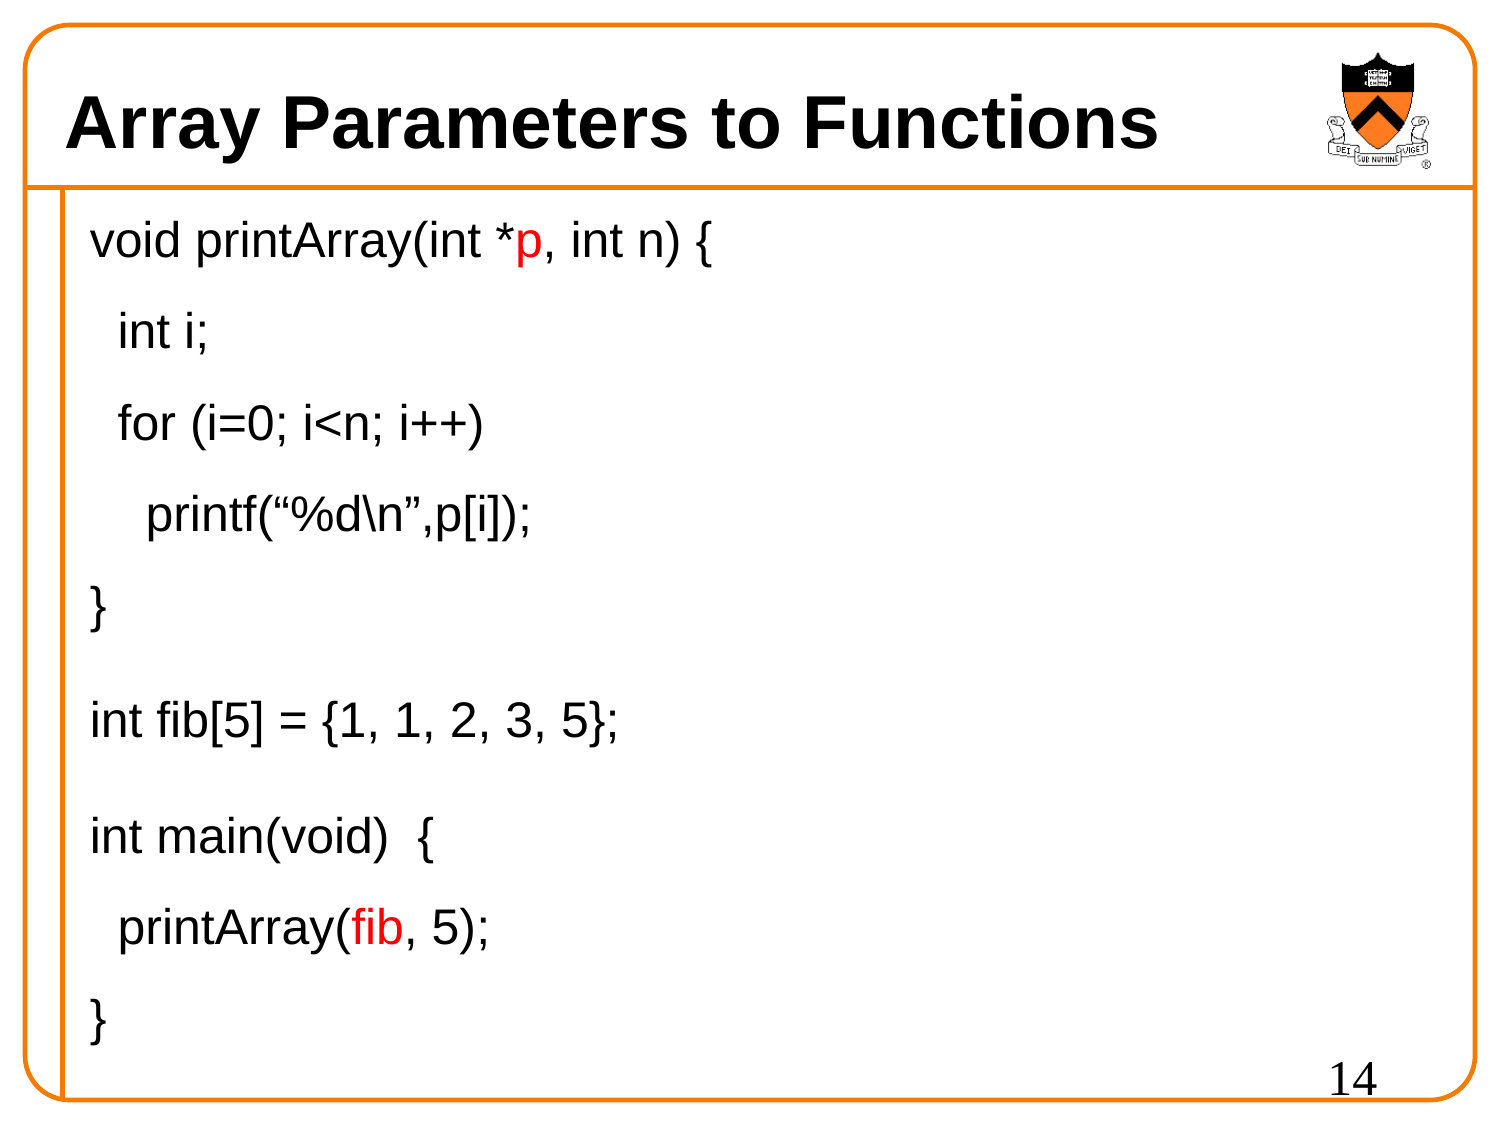

# Array Parameters to Functions
void printArray(int *p, int n) {
 int i;
 for (i=0; i<n; i++)
 printf(“%d\n”,p[i]);
}
int fib[5] = {1, 1, 2, 3, 5};
int main(void) {
 printArray(fib, 5);
}
14